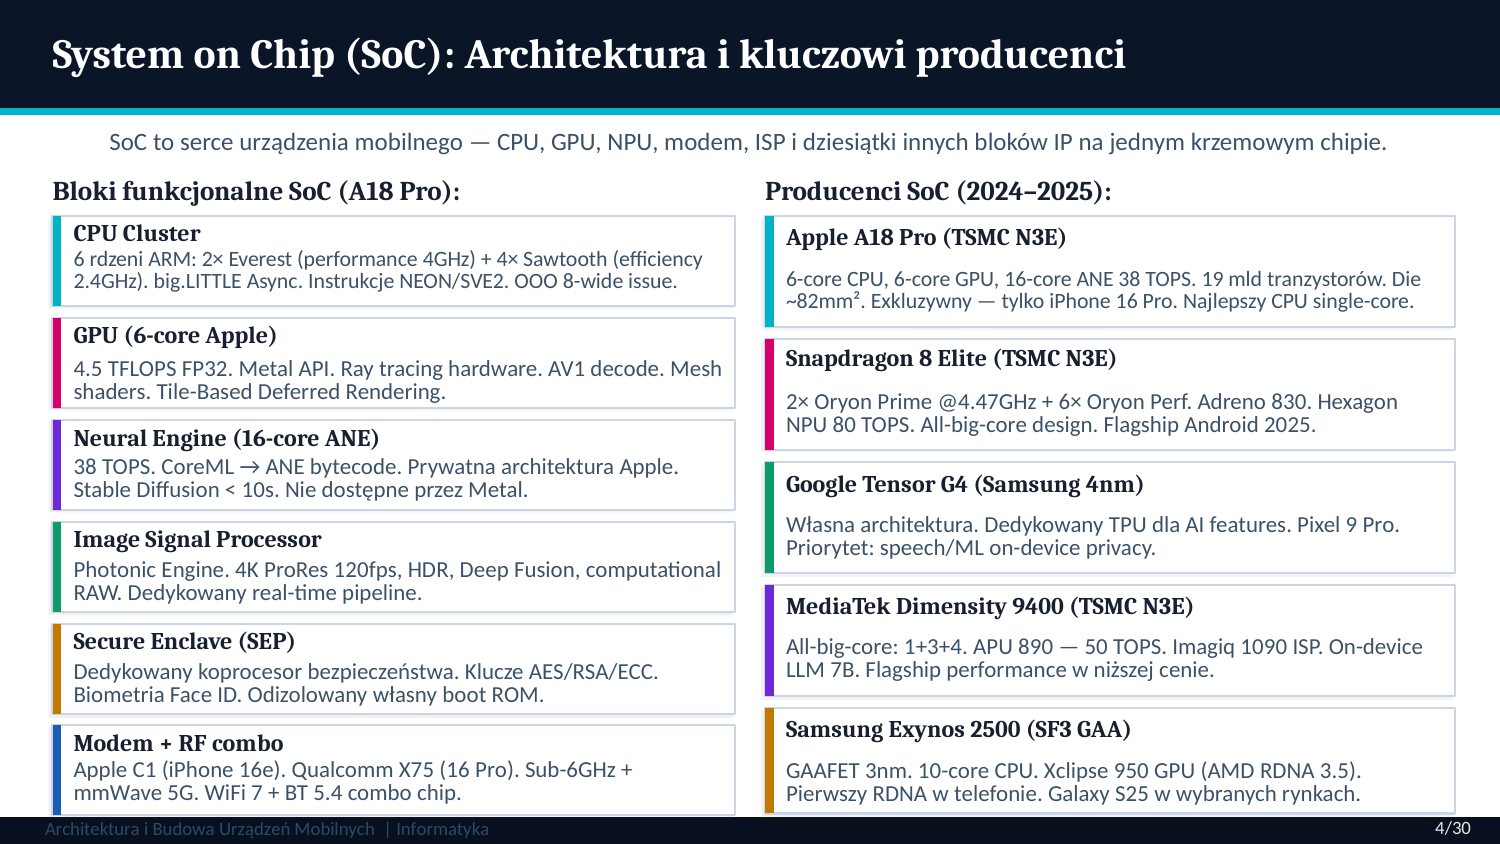

System on Chip (SoC): Architektura i kluczowi producenci
SoC to serce urządzenia mobilnego — CPU, GPU, NPU, modem, ISP i dziesiątki innych bloków IP na jednym krzemowym chipie.
Bloki funkcjonalne SoC (A18 Pro):
Producenci SoC (2024–2025):
CPU Cluster
6 rdzeni ARM: 2× Everest (performance 4GHz) + 4× Sawtooth (efficiency 2.4GHz). big.LITTLE Async. Instrukcje NEON/SVE2. OOO 8-wide issue.
Apple A18 Pro (TSMC N3E)
6-core CPU, 6-core GPU, 16-core ANE 38 TOPS. 19 mld tranzystorów. Die ~82mm². Exkluzywny — tylko iPhone 16 Pro. Najlepszy CPU single-core.
GPU (6-core Apple)
Snapdragon 8 Elite (TSMC N3E)
4.5 TFLOPS FP32. Metal API. Ray tracing hardware. AV1 decode. Mesh shaders. Tile-Based Deferred Rendering.
2× Oryon Prime @4.47GHz + 6× Oryon Perf. Adreno 830. Hexagon NPU 80 TOPS. All-big-core design. Flagship Android 2025.
Neural Engine (16-core ANE)
38 TOPS. CoreML → ANE bytecode. Prywatna architektura Apple. Stable Diffusion < 10s. Nie dostępne przez Metal.
Google Tensor G4 (Samsung 4nm)
Własna architektura. Dedykowany TPU dla AI features. Pixel 9 Pro. Priorytet: speech/ML on-device privacy.
Image Signal Processor
Photonic Engine. 4K ProRes 120fps, HDR, Deep Fusion, computational RAW. Dedykowany real-time pipeline.
MediaTek Dimensity 9400 (TSMC N3E)
Secure Enclave (SEP)
All-big-core: 1+3+4. APU 890 — 50 TOPS. Imagiq 1090 ISP. On-device LLM 7B. Flagship performance w niższej cenie.
Dedykowany koprocesor bezpieczeństwa. Klucze AES/RSA/ECC. Biometria Face ID. Odizolowany własny boot ROM.
Samsung Exynos 2500 (SF3 GAA)
Modem + RF combo
Apple C1 (iPhone 16e). Qualcomm X75 (16 Pro). Sub-6GHz + mmWave 5G. WiFi 7 + BT 5.4 combo chip.
GAAFET 3nm. 10-core CPU. Xclipse 950 GPU (AMD RDNA 3.5). Pierwszy RDNA w telefonie. Galaxy S25 w wybranych rynkach.
Architektura i Budowa Urządzeń Mobilnych | Informatyka